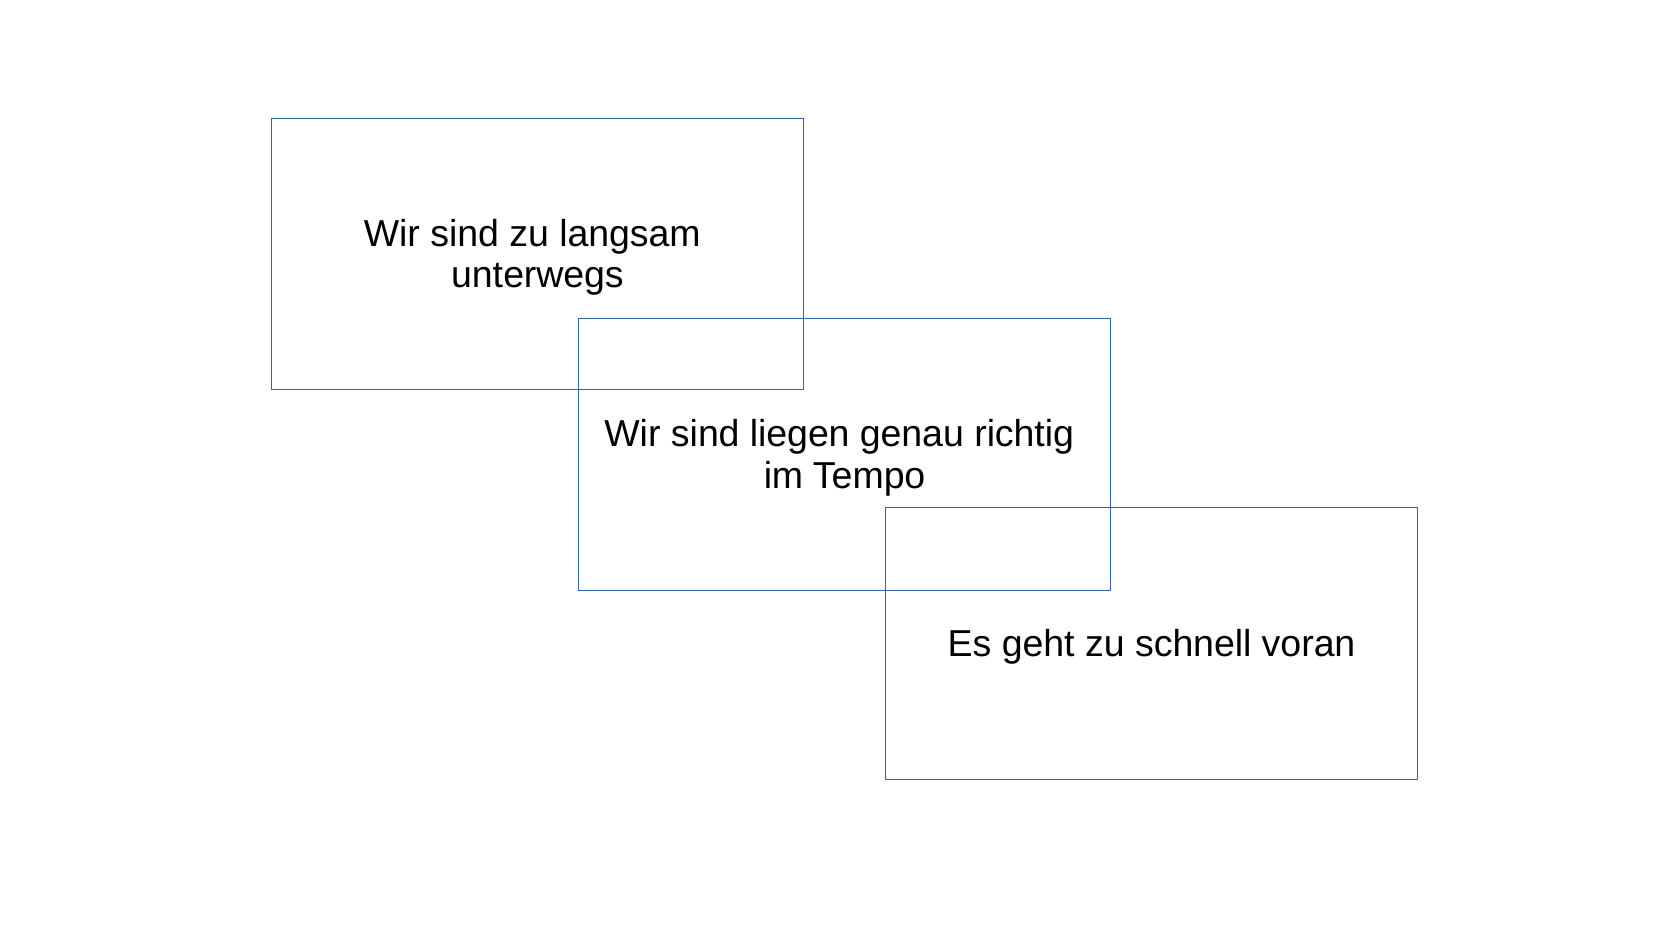

Wir sind zu langsam
unterwegs
Wir sind liegen genau richtig
im Tempo
Es geht zu schnell voran